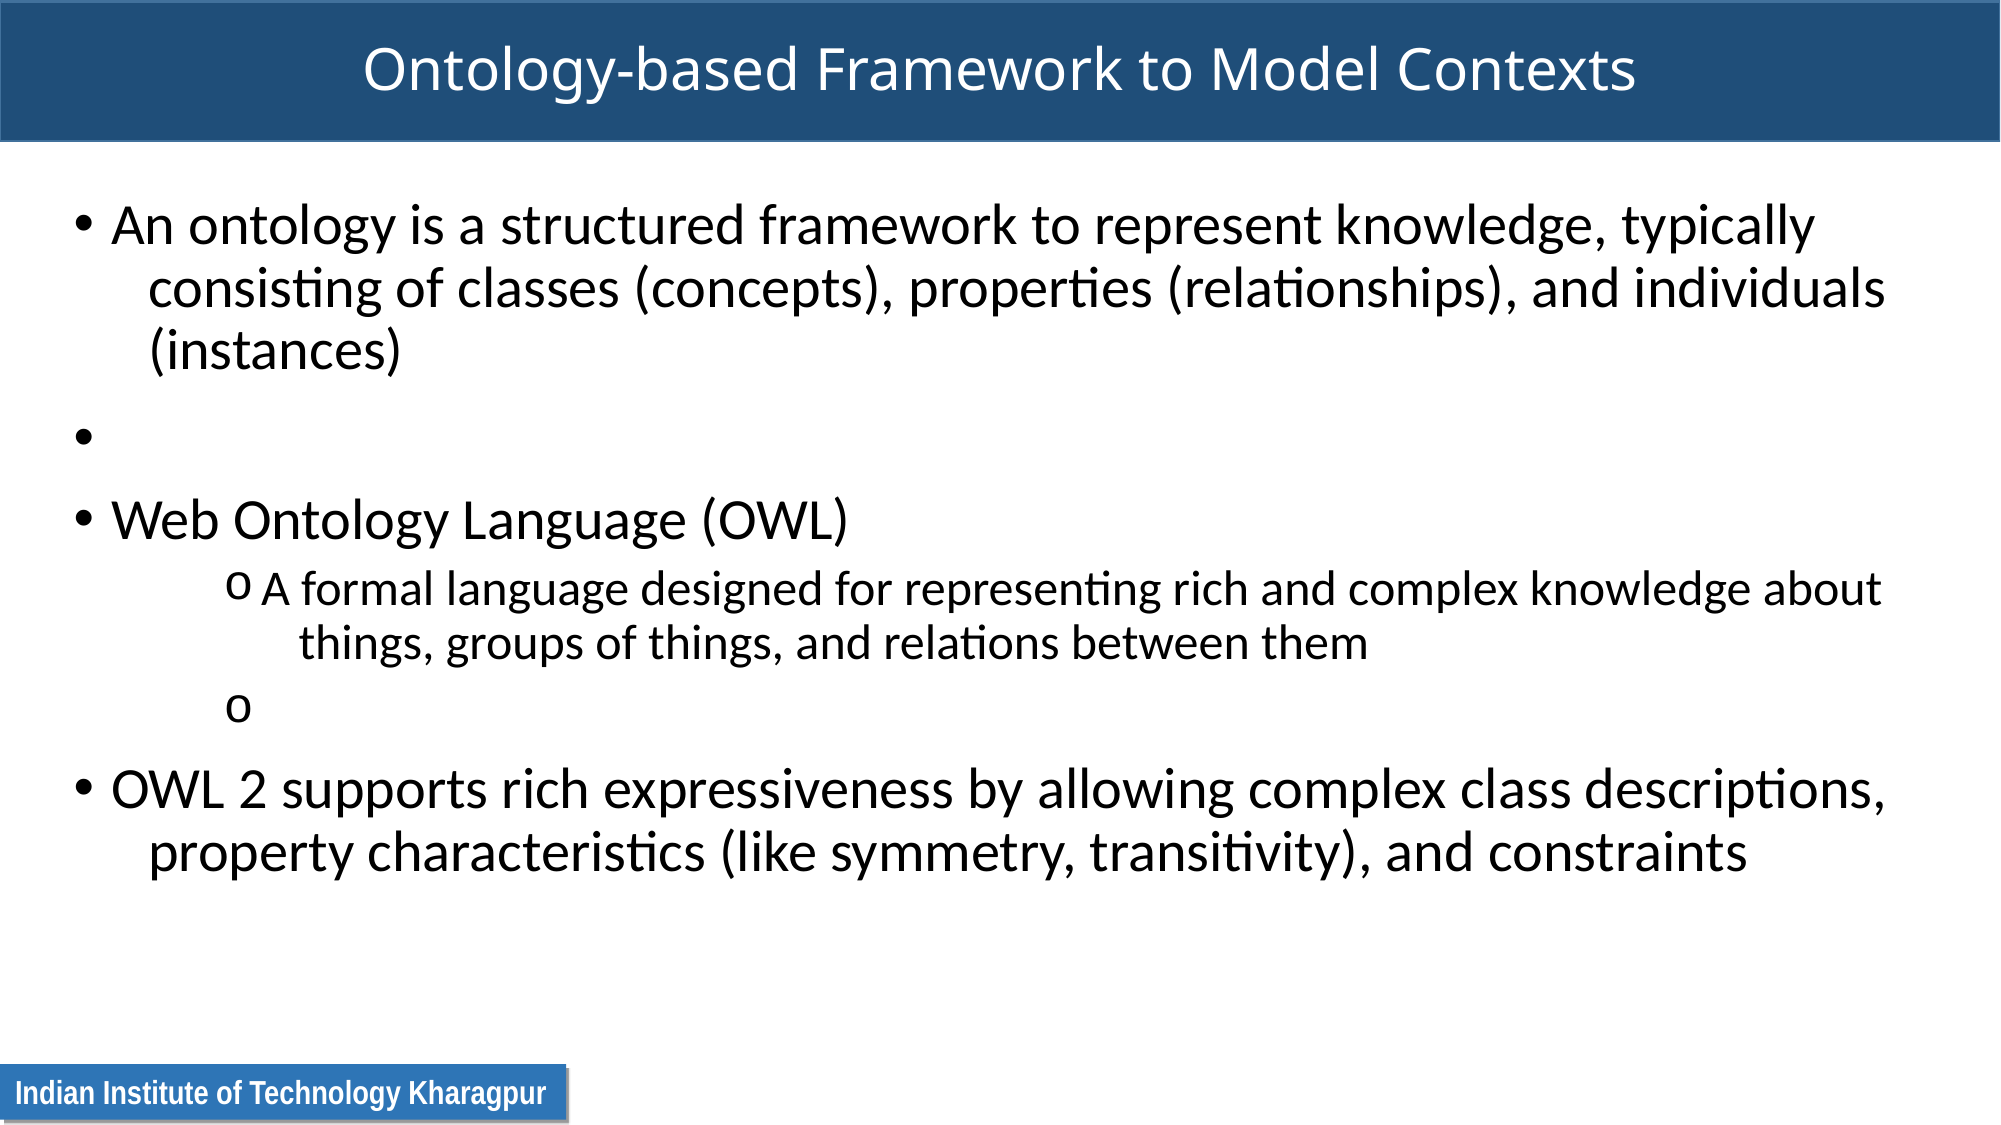

Ontology-based Framework to Model Contexts
# An ontology is a structured framework to represent knowledge, typically consisting of classes (concepts), properties (relationships), and individuals (instances)
Web Ontology Language (OWL)
A formal language designed for representing rich and complex knowledge about things, groups of things, and relations between them
OWL 2 supports rich expressiveness by allowing complex class descriptions, property characteristics (like symmetry, transitivity), and constraints